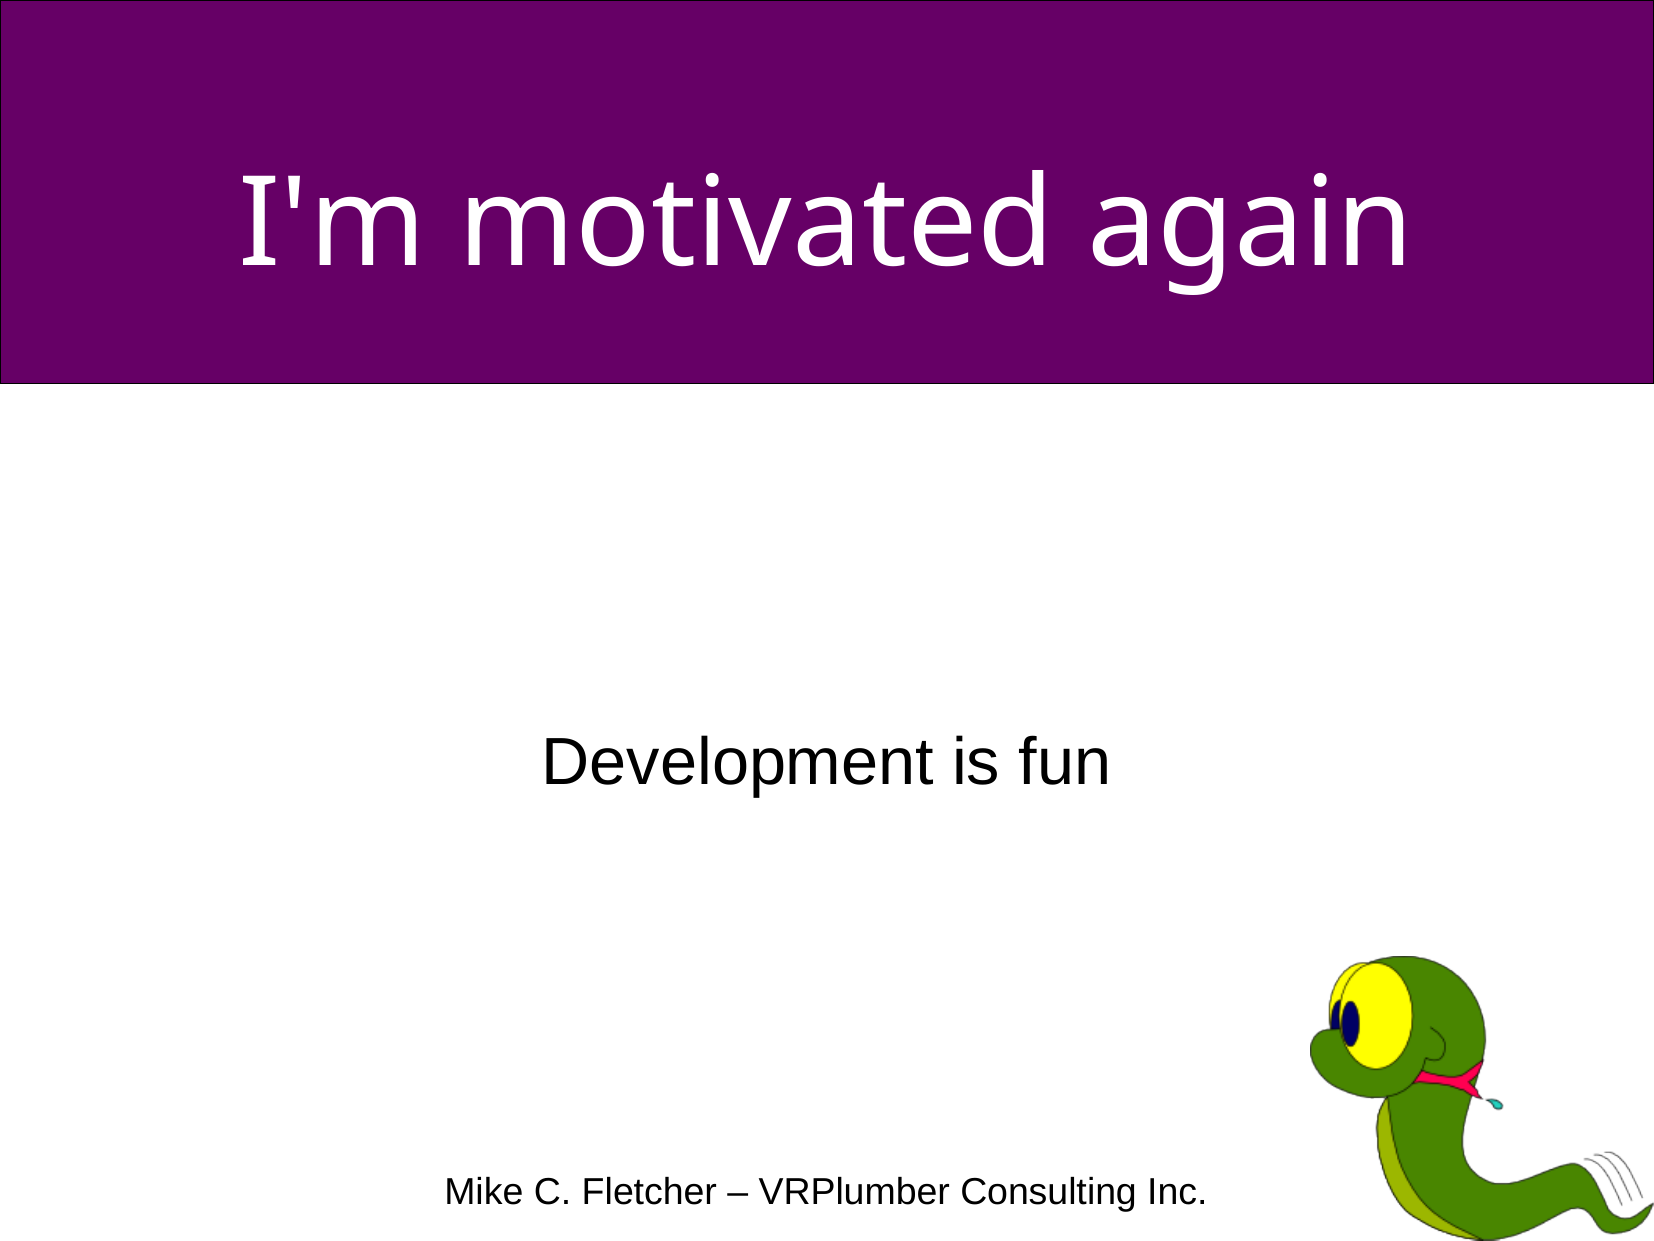

# I'm motivated again
Development is fun